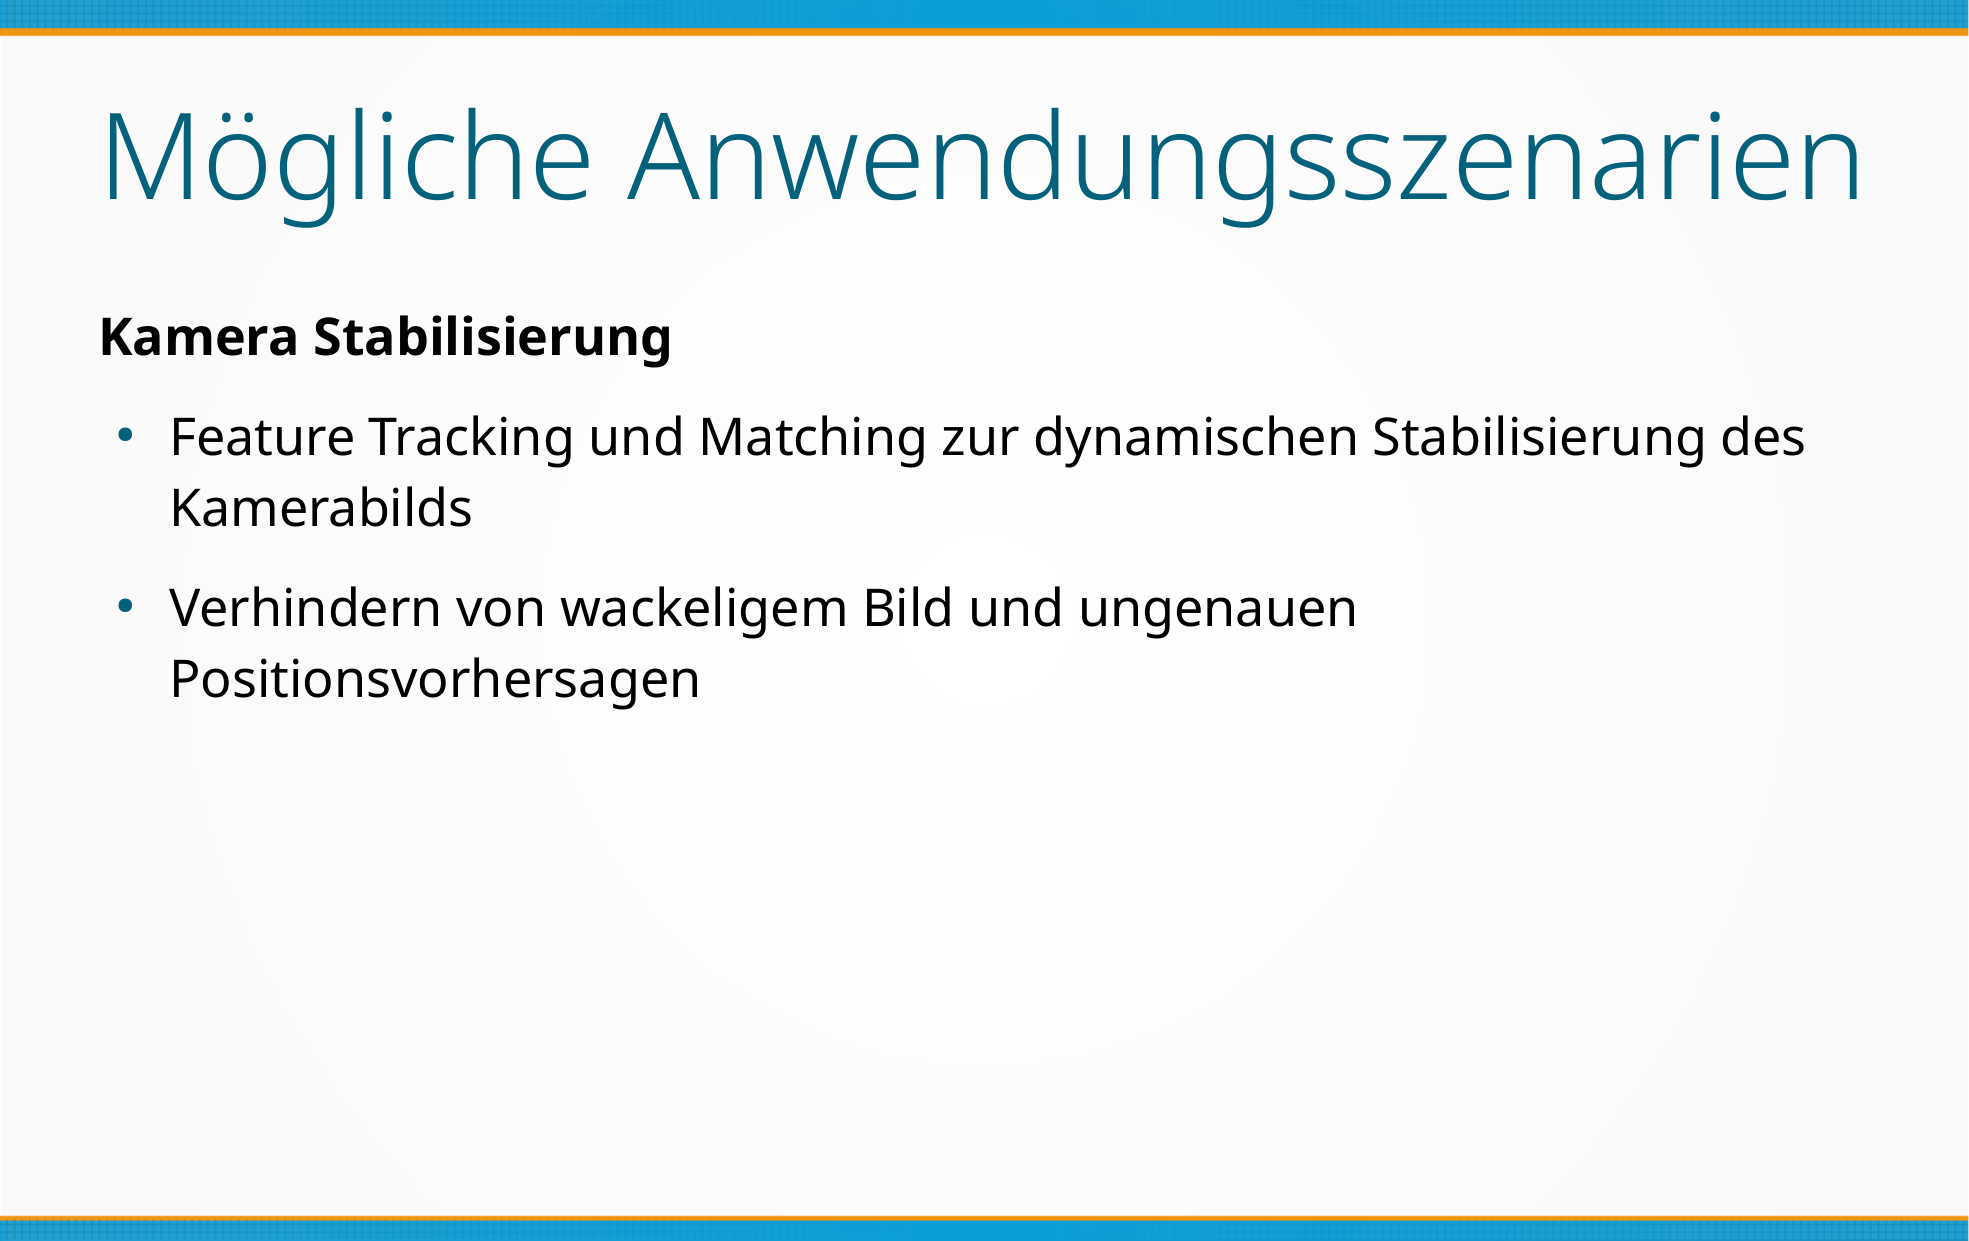

# Mögliche Anwendungsszenarien
Kamera Stabilisierung
Feature Tracking und Matching zur dynamischen Stabilisierung des Kamerabilds
Verhindern von wackeligem Bild und ungenauen Positionsvorhersagen